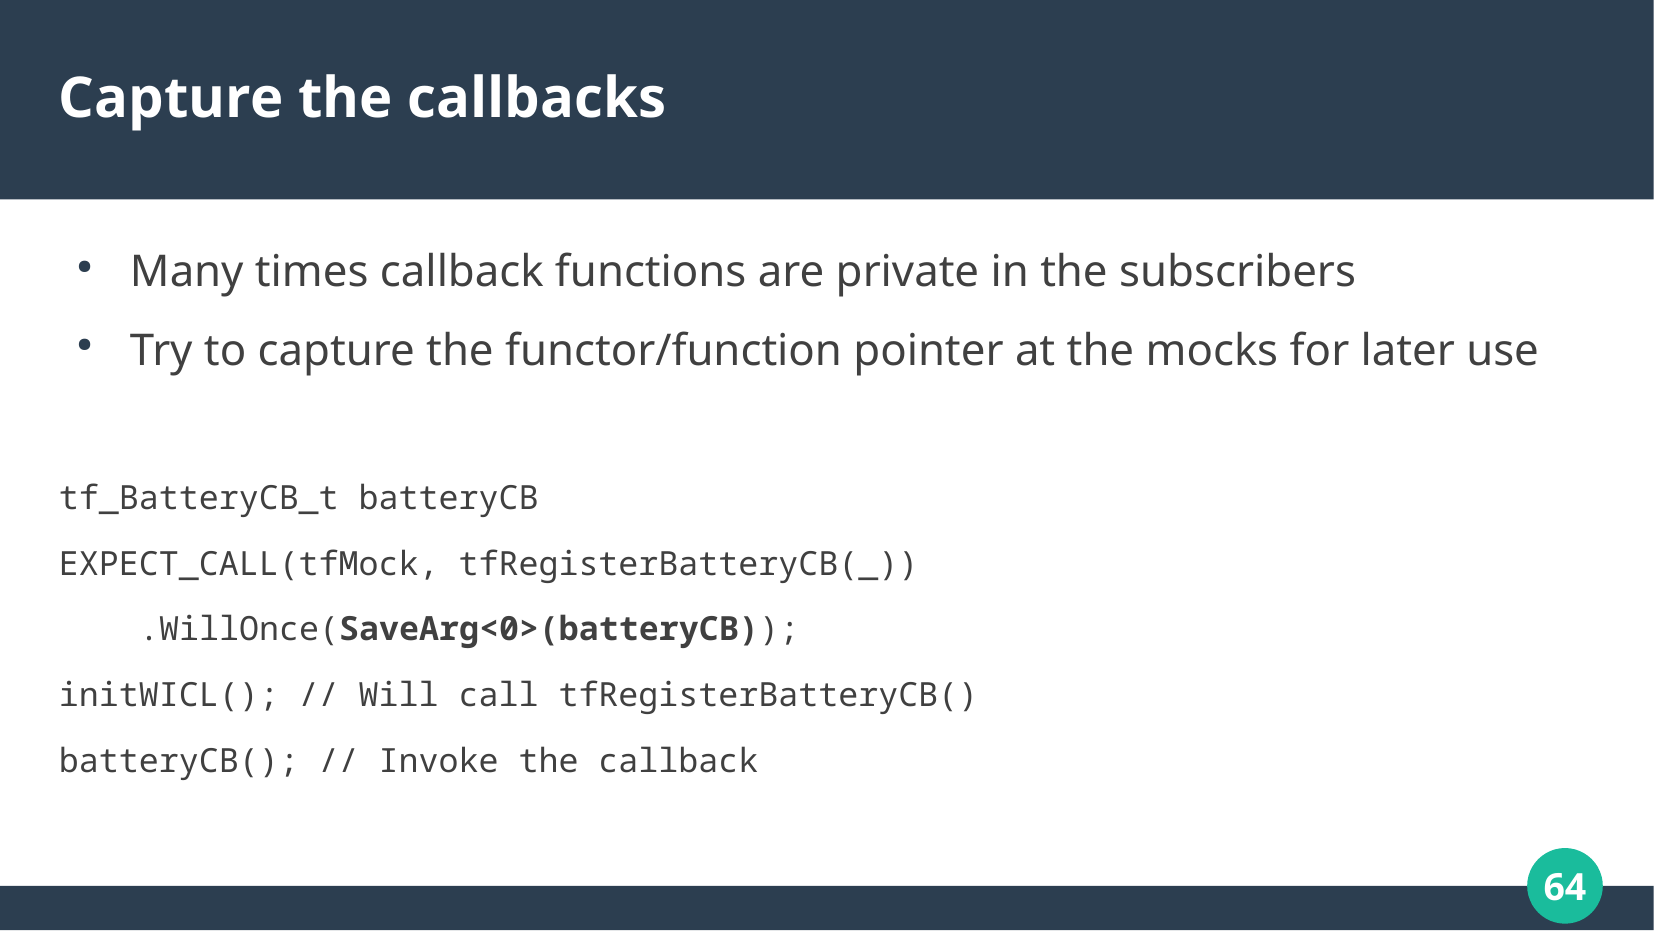

# Capture the callbacks
Many times callback functions are private in the subscribers
Try to capture the functor/function pointer at the mocks for later use
tf_BatteryCB_t batteryCB
EXPECT_CALL(tfMock, tfRegisterBatteryCB(_))
 .WillOnce(SaveArg<0>(batteryCB));
initWICL(); // Will call tfRegisterBatteryCB()
batteryCB(); // Invoke the callback